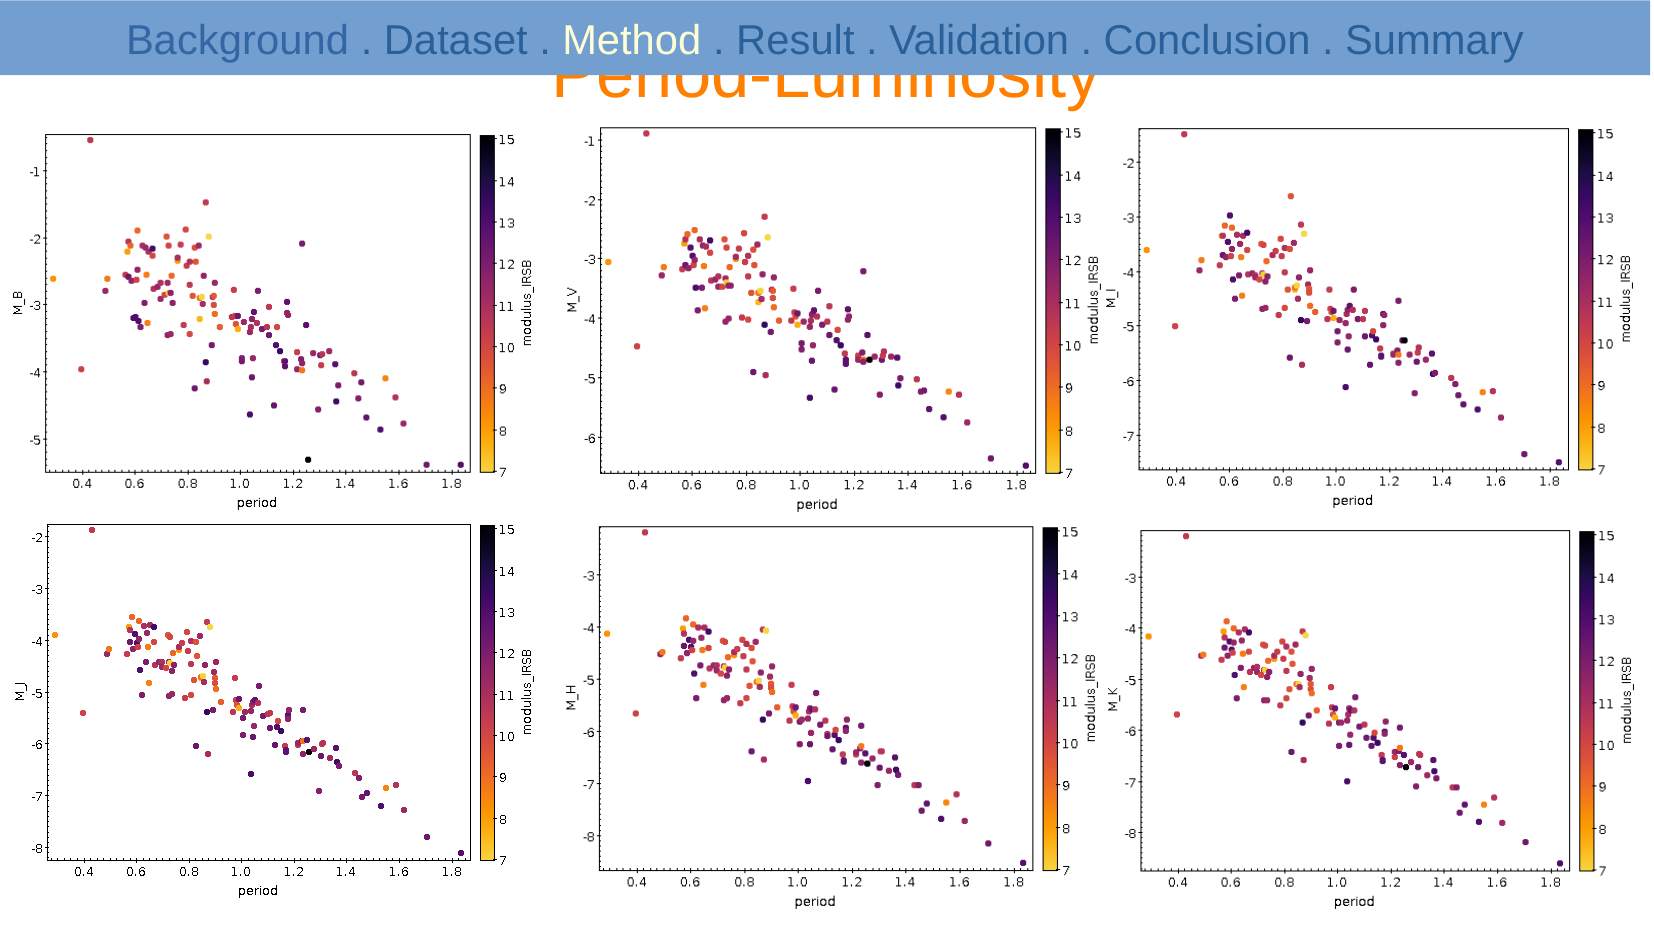

Background . Dataset . Method . Result . Validation . Conclusion . Summary
# Period Luminosity Relation
Period-Luminosity
28